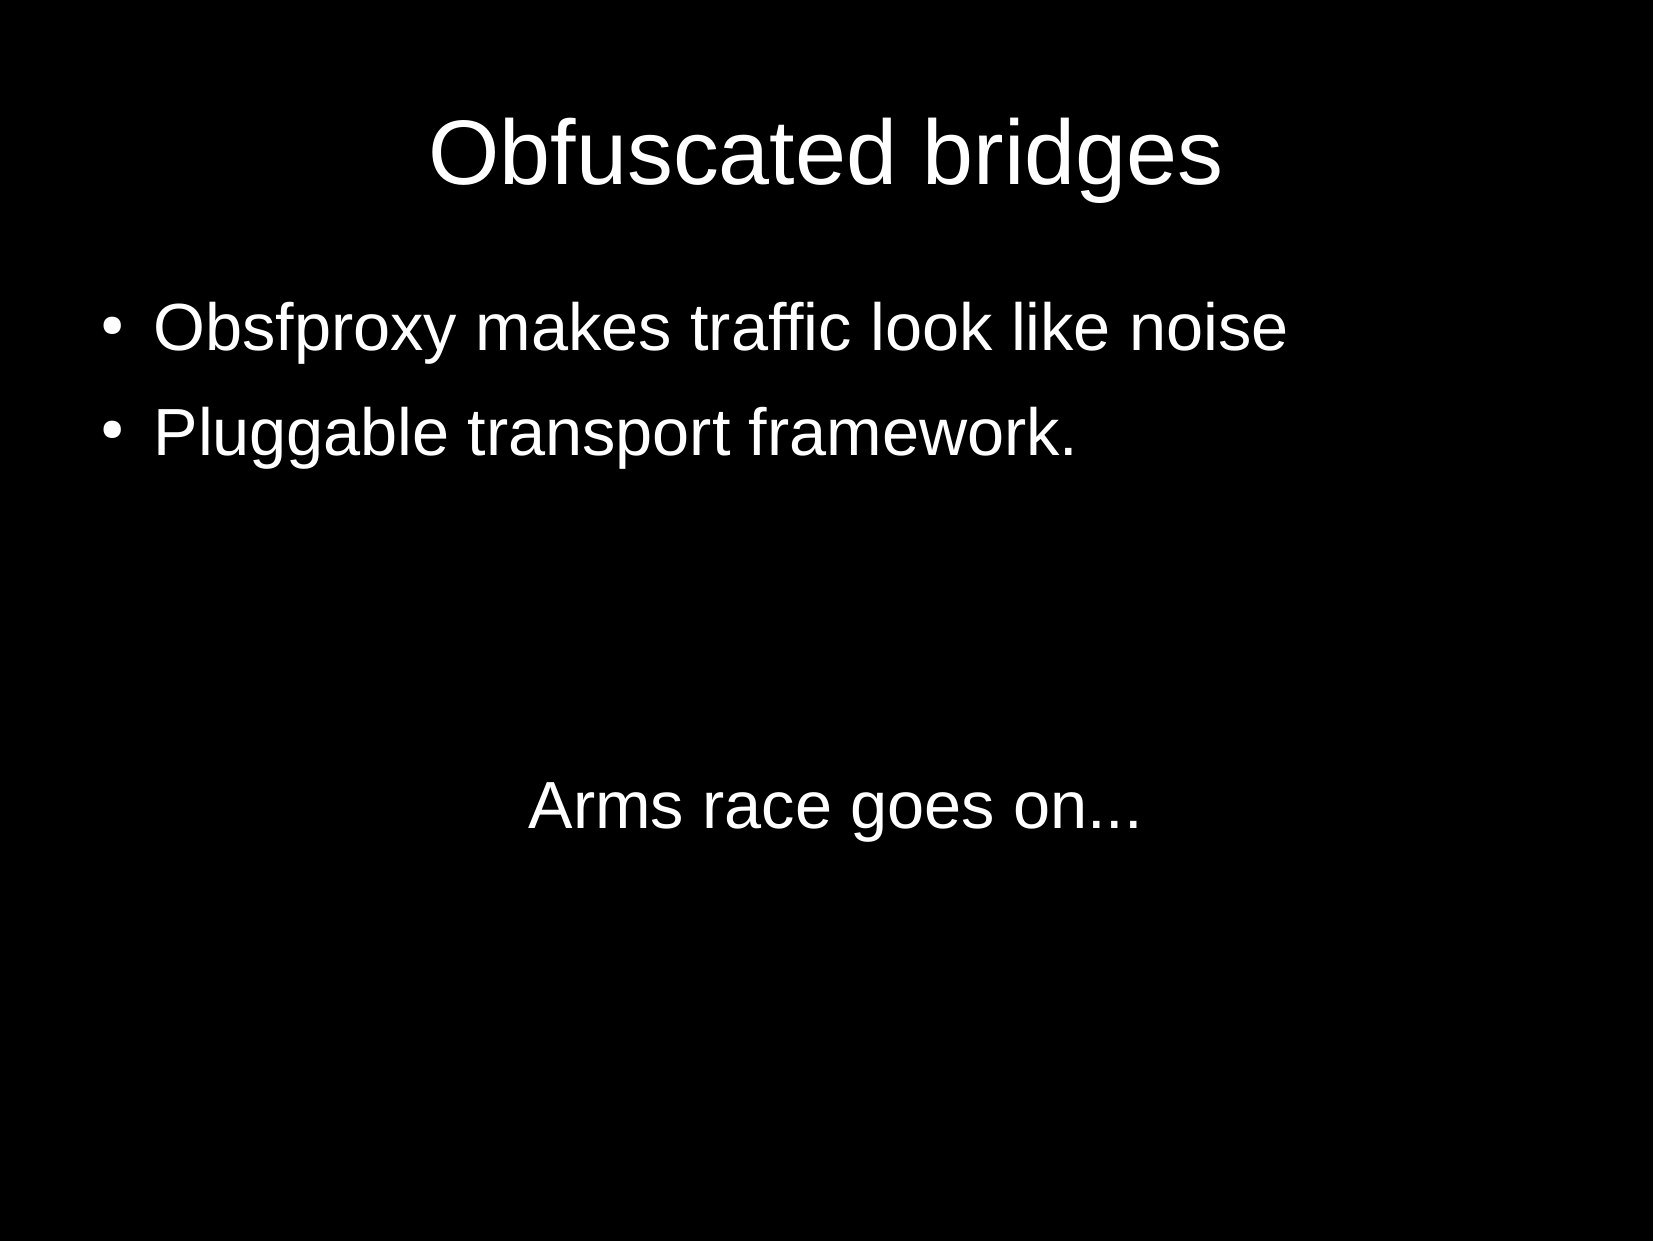

# Obfuscated bridges
Obsfproxy makes traffic look like noise
Pluggable transport framework.
					Arms race goes on...